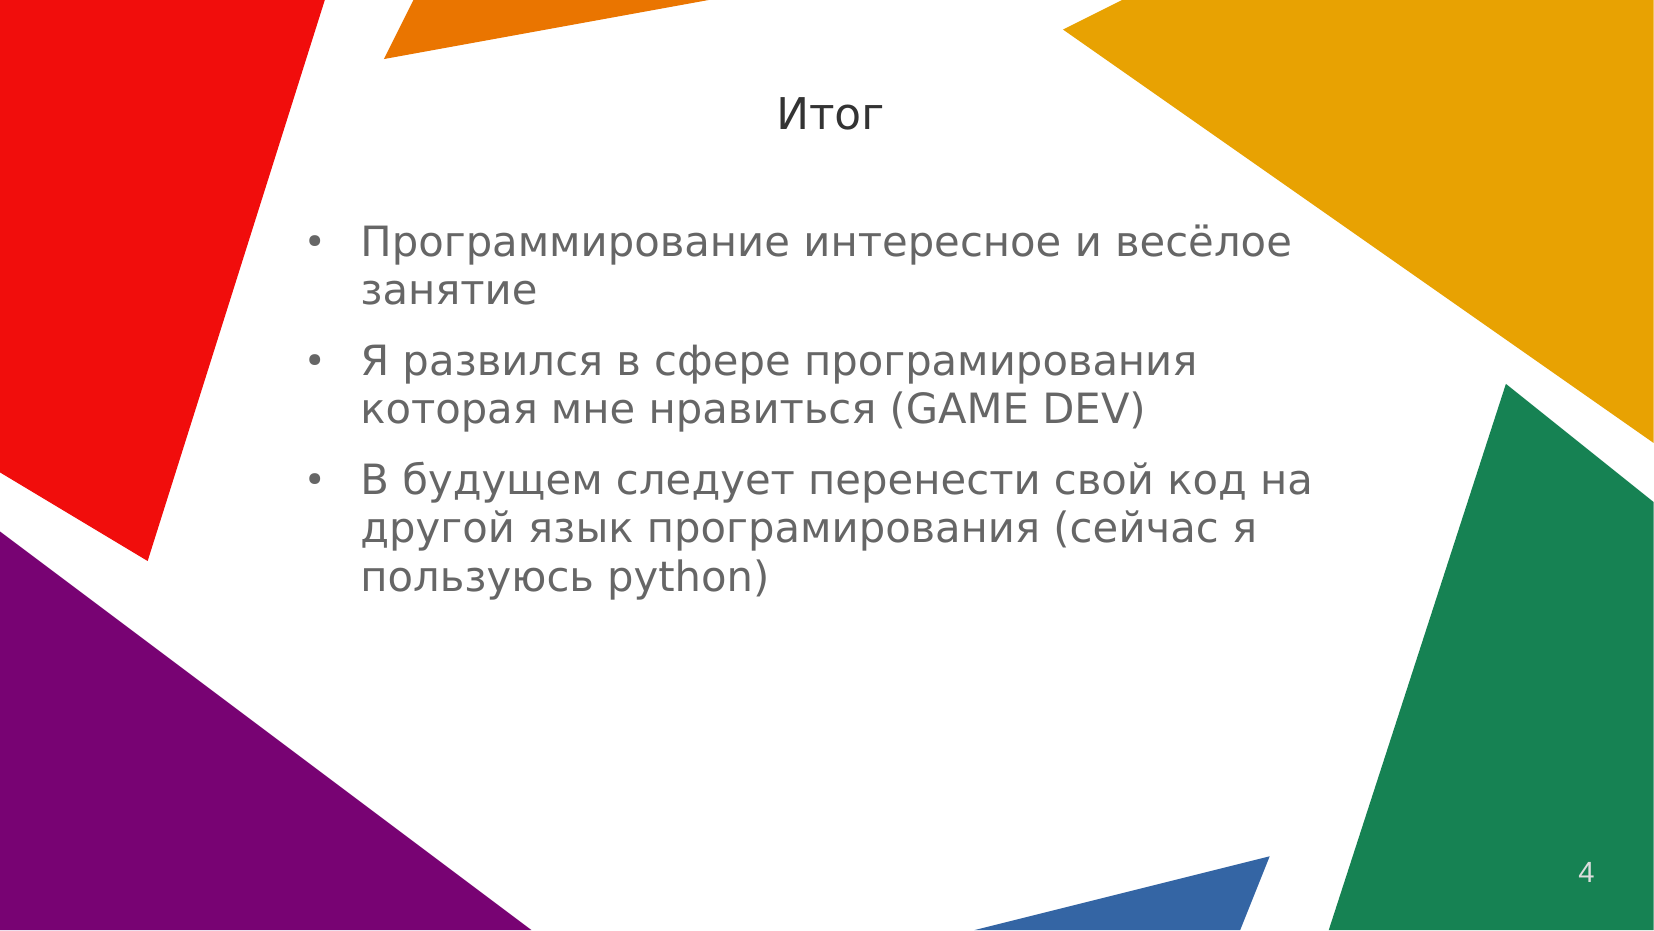

# Итог
Программирование интересное и весёлое занятие
Я развился в сфере програмирования которая мне нравиться (GAME DEV)
В будущем следует перенести свой код на другой язык програмирования (сейчас я пользуюсь python)
4